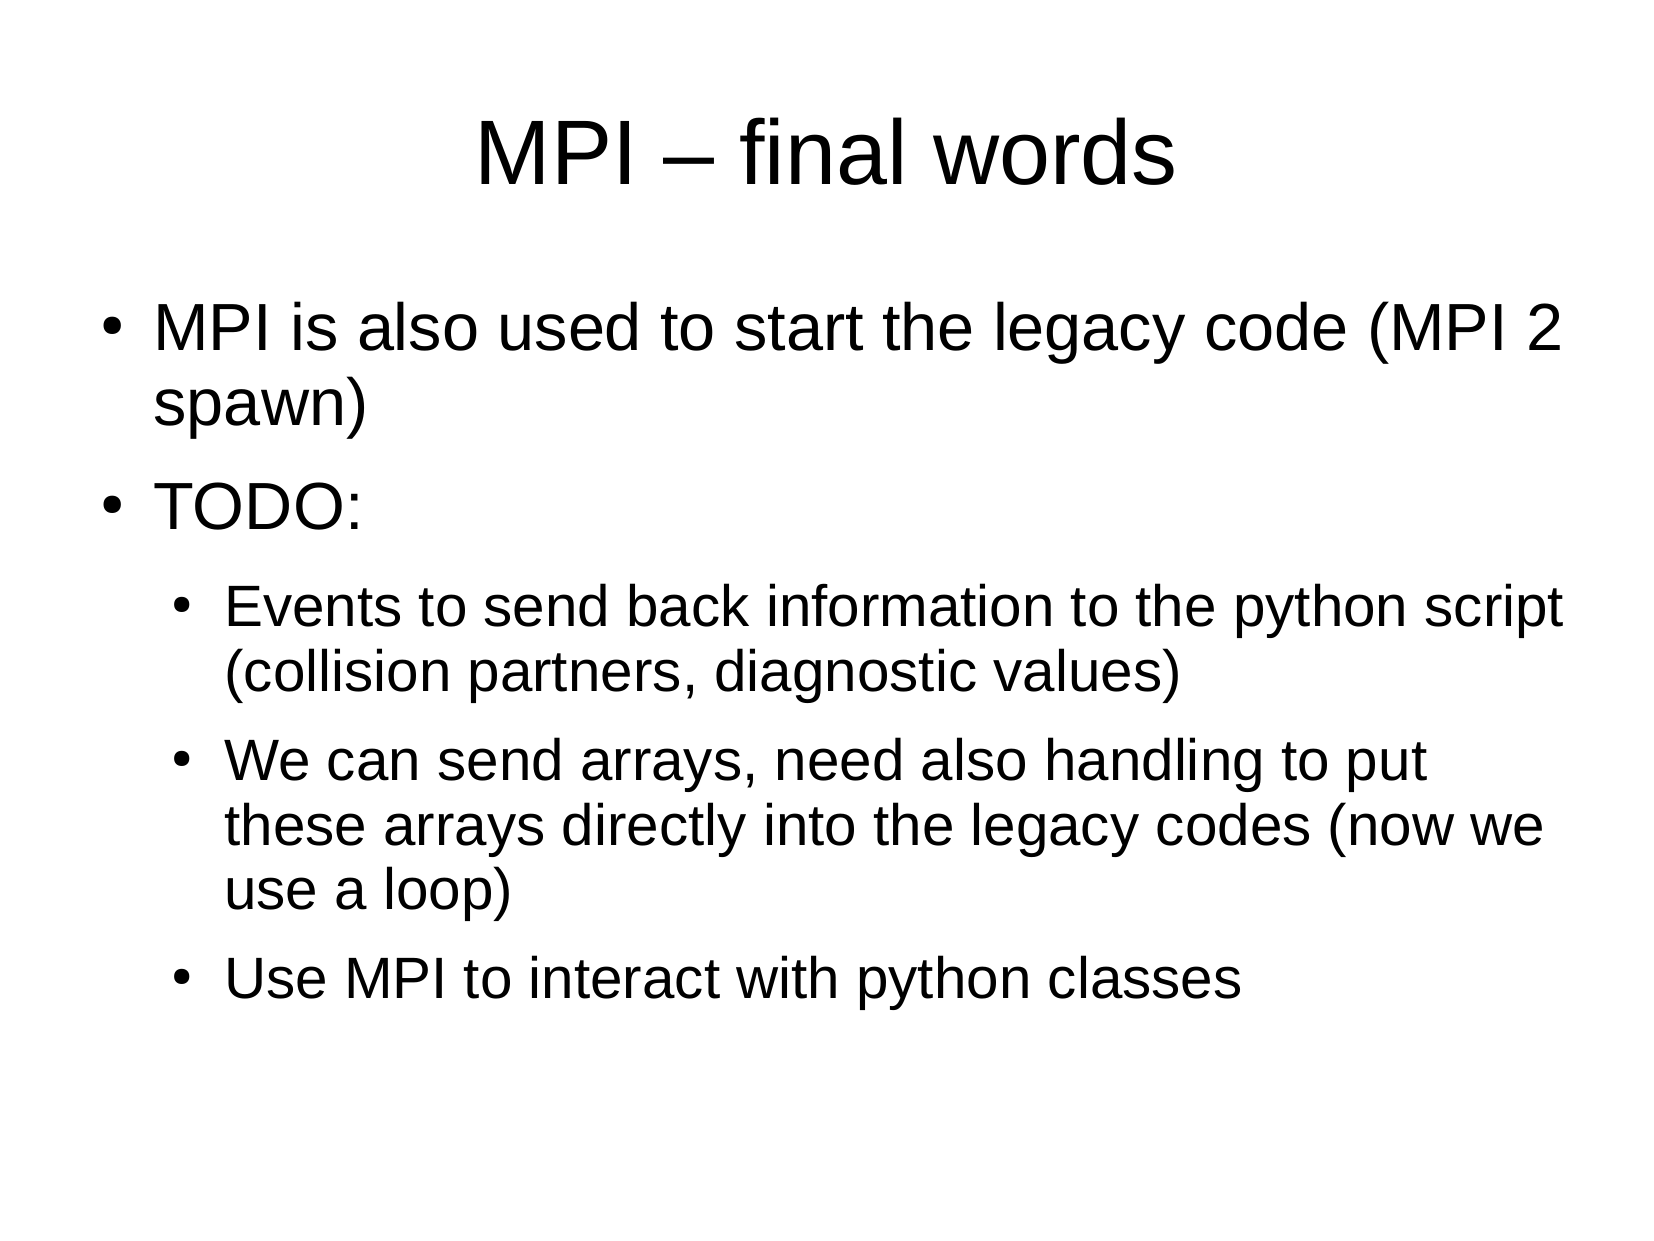

# MPI – final words
MPI is also used to start the legacy code (MPI 2 spawn)
TODO:
Events to send back information to the python script (collision partners, diagnostic values)
We can send arrays, need also handling to put these arrays directly into the legacy codes (now we use a loop)
Use MPI to interact with python classes